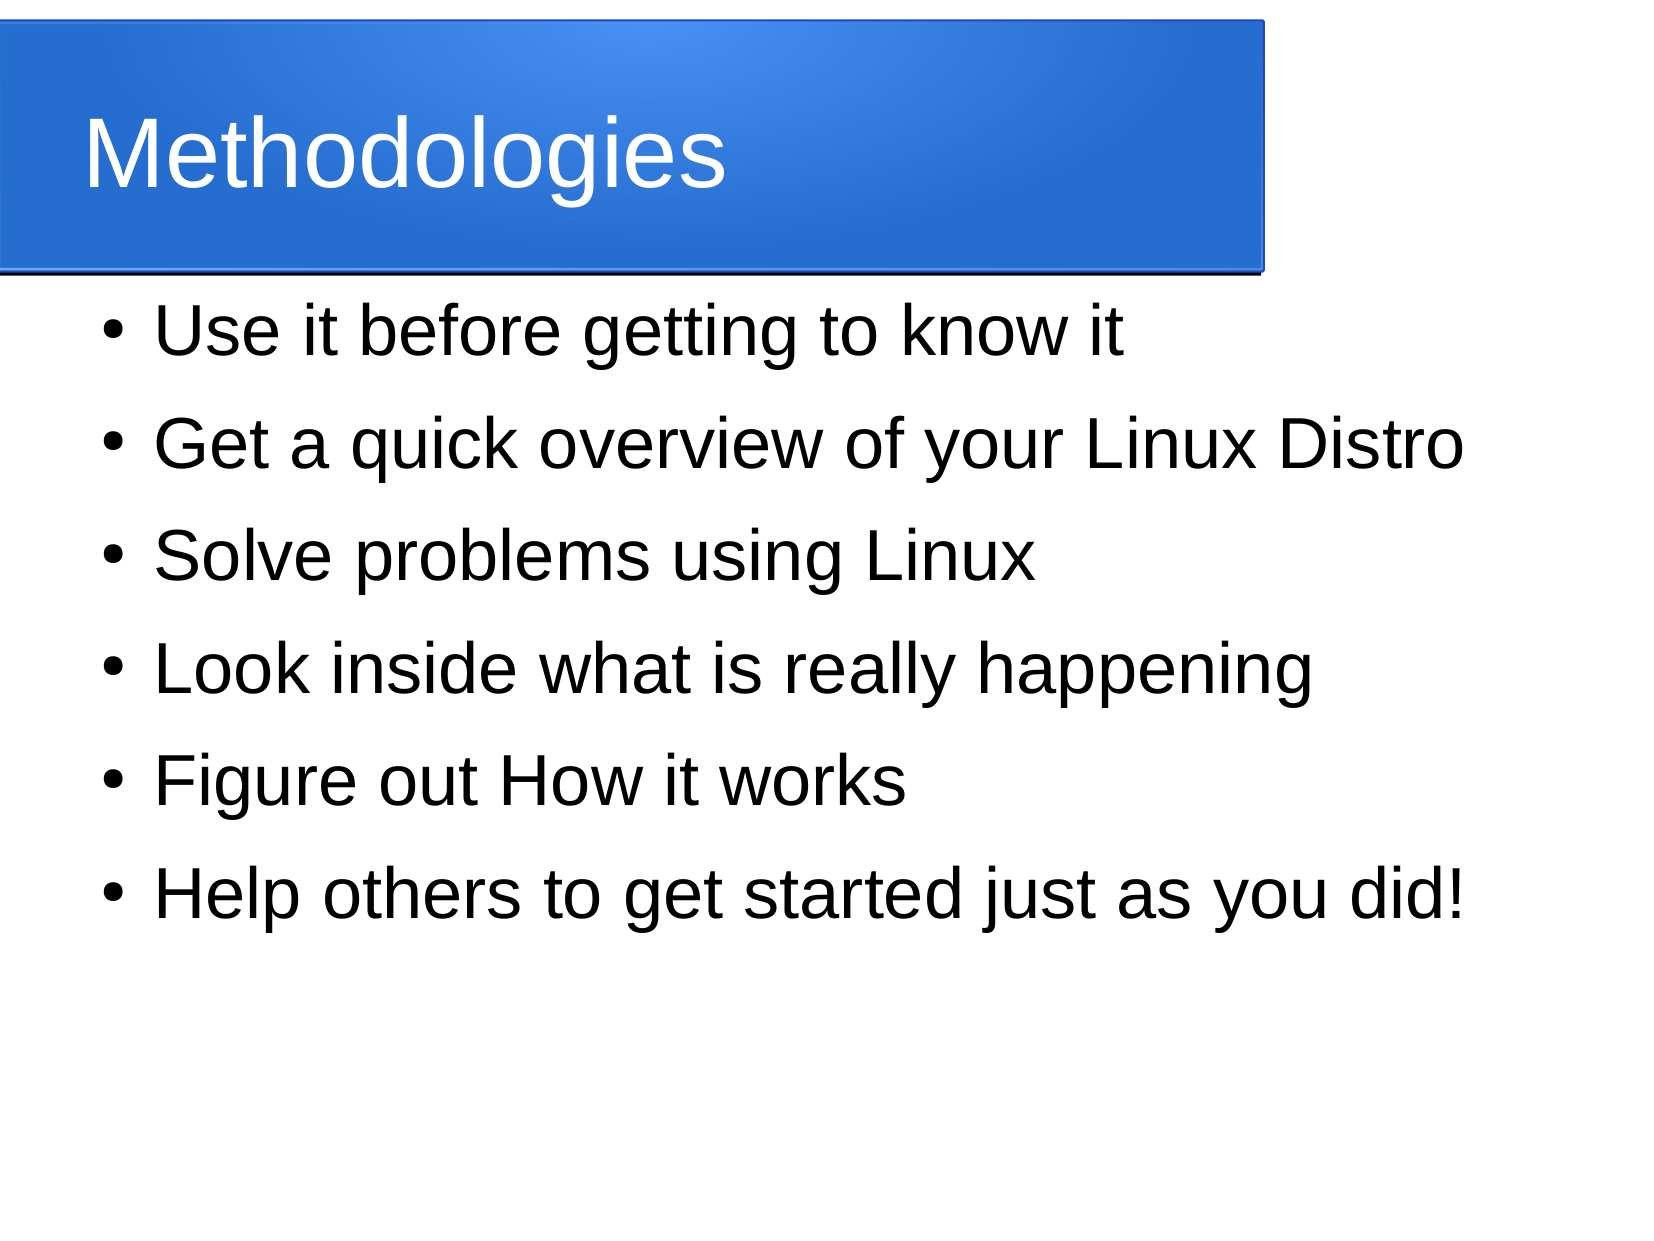

# Methodologies
Use it before getting to know it
Get a quick overview of your Linux Distro
Solve problems using Linux
Look inside what is really happening
Figure out How it works
Help others to get started just as you did!